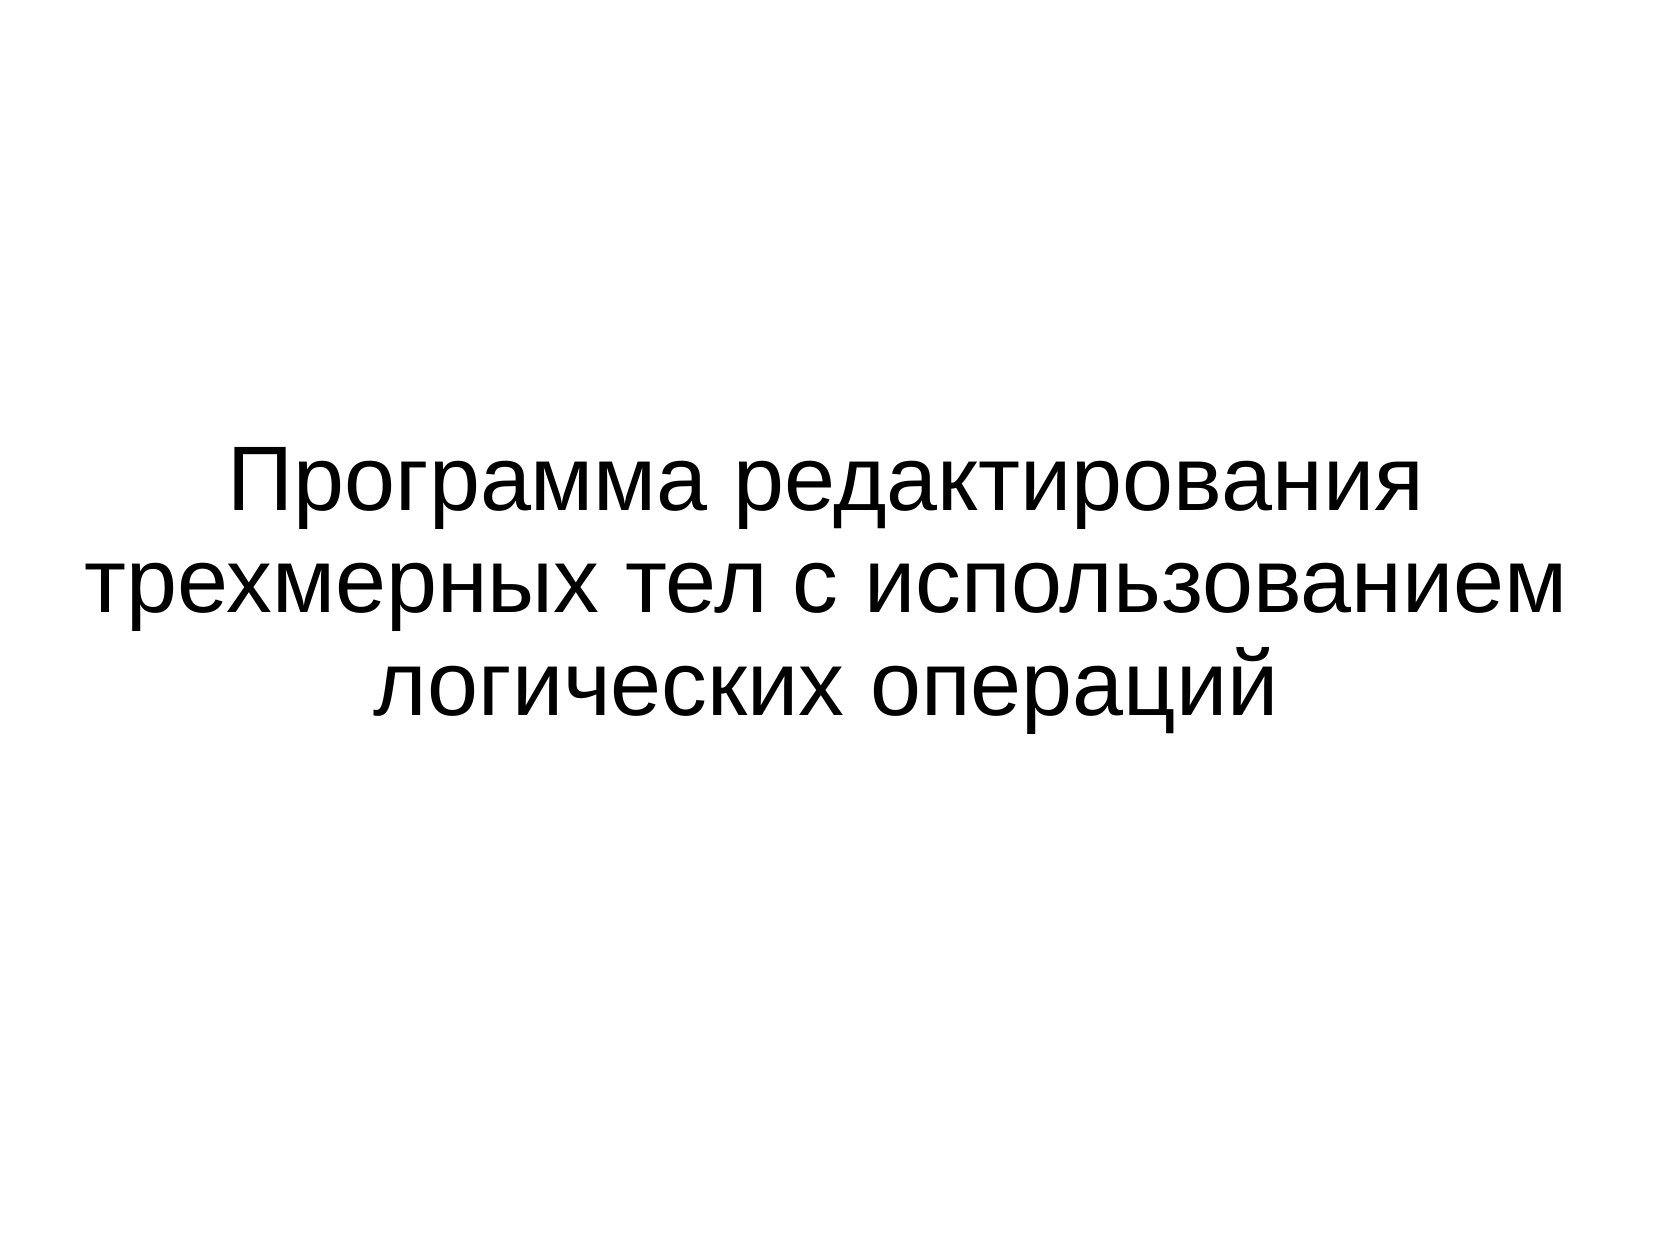

# Программа редактирования трехмерных тел с использованием логических операций